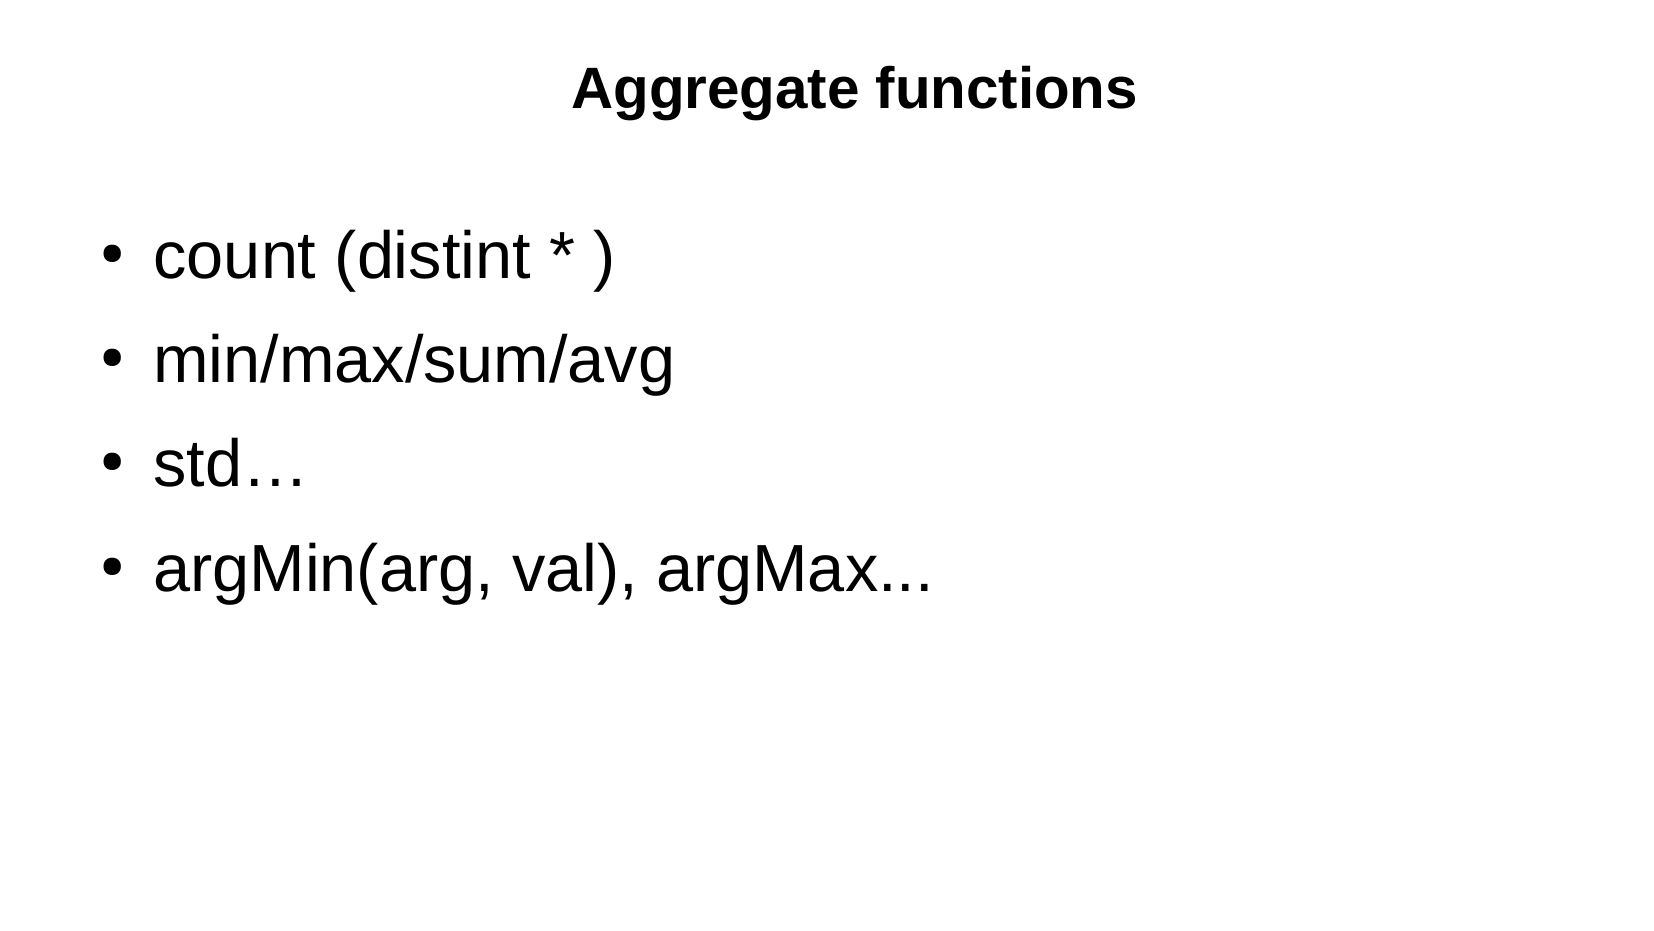

Aggregate functions
# count (distint * )
min/max/sum/avg
std…
argMin(arg, val), argMax...